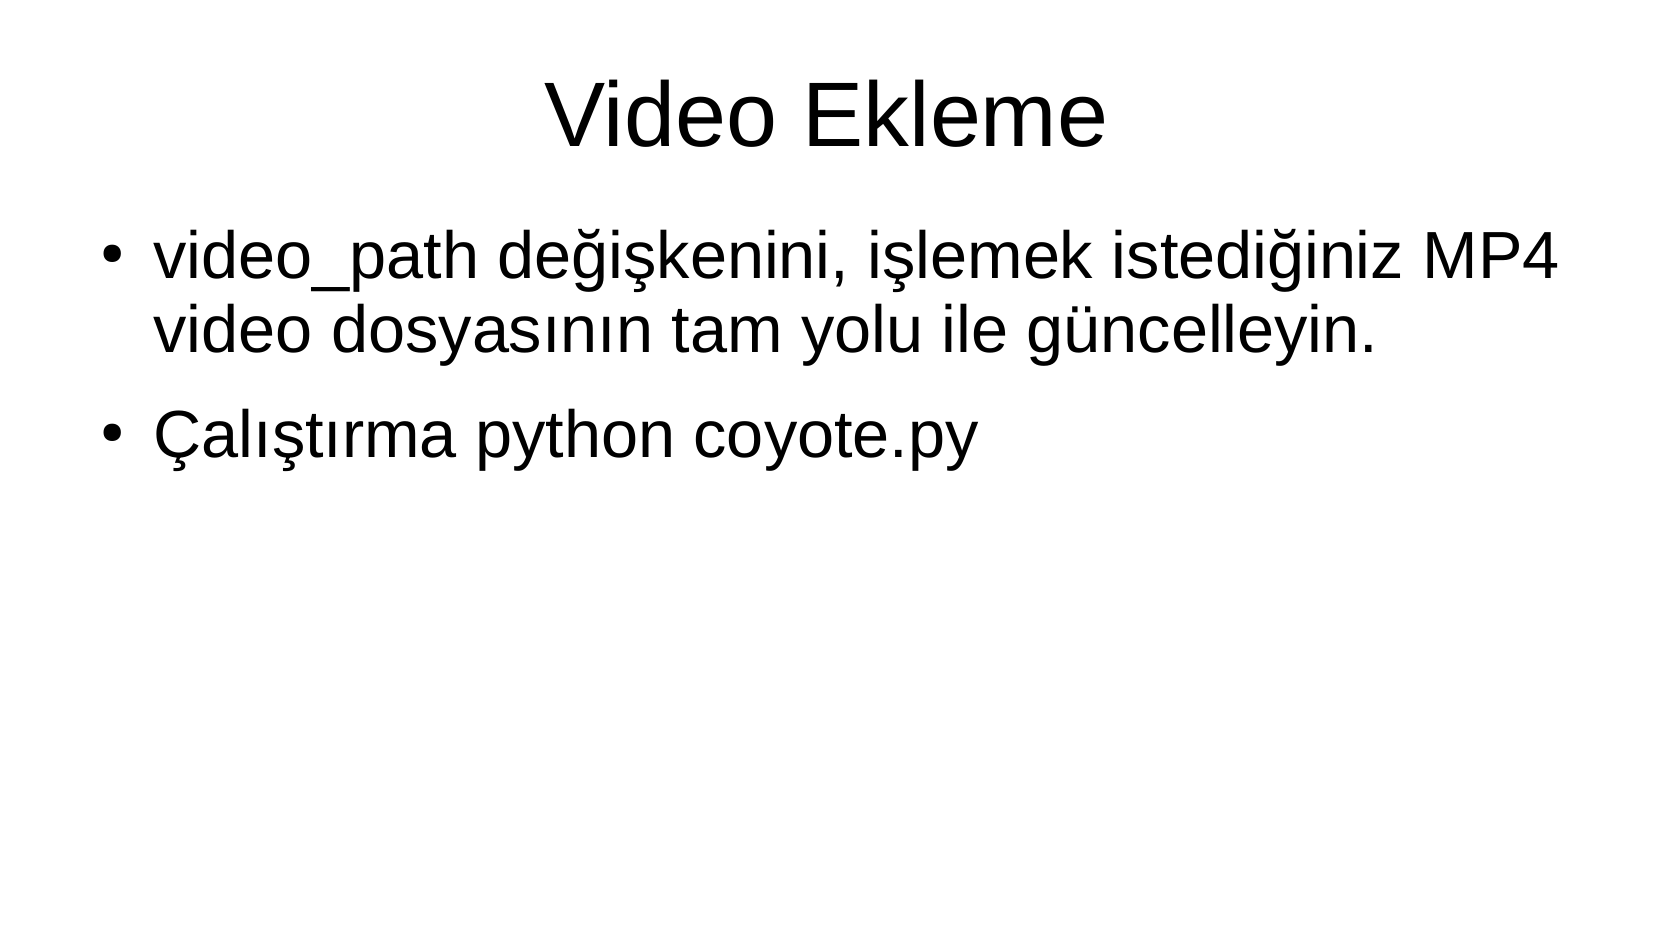

# Video Ekleme
video_path değişkenini, işlemek istediğiniz MP4 video dosyasının tam yolu ile güncelleyin.
Çalıştırma python coyote.py